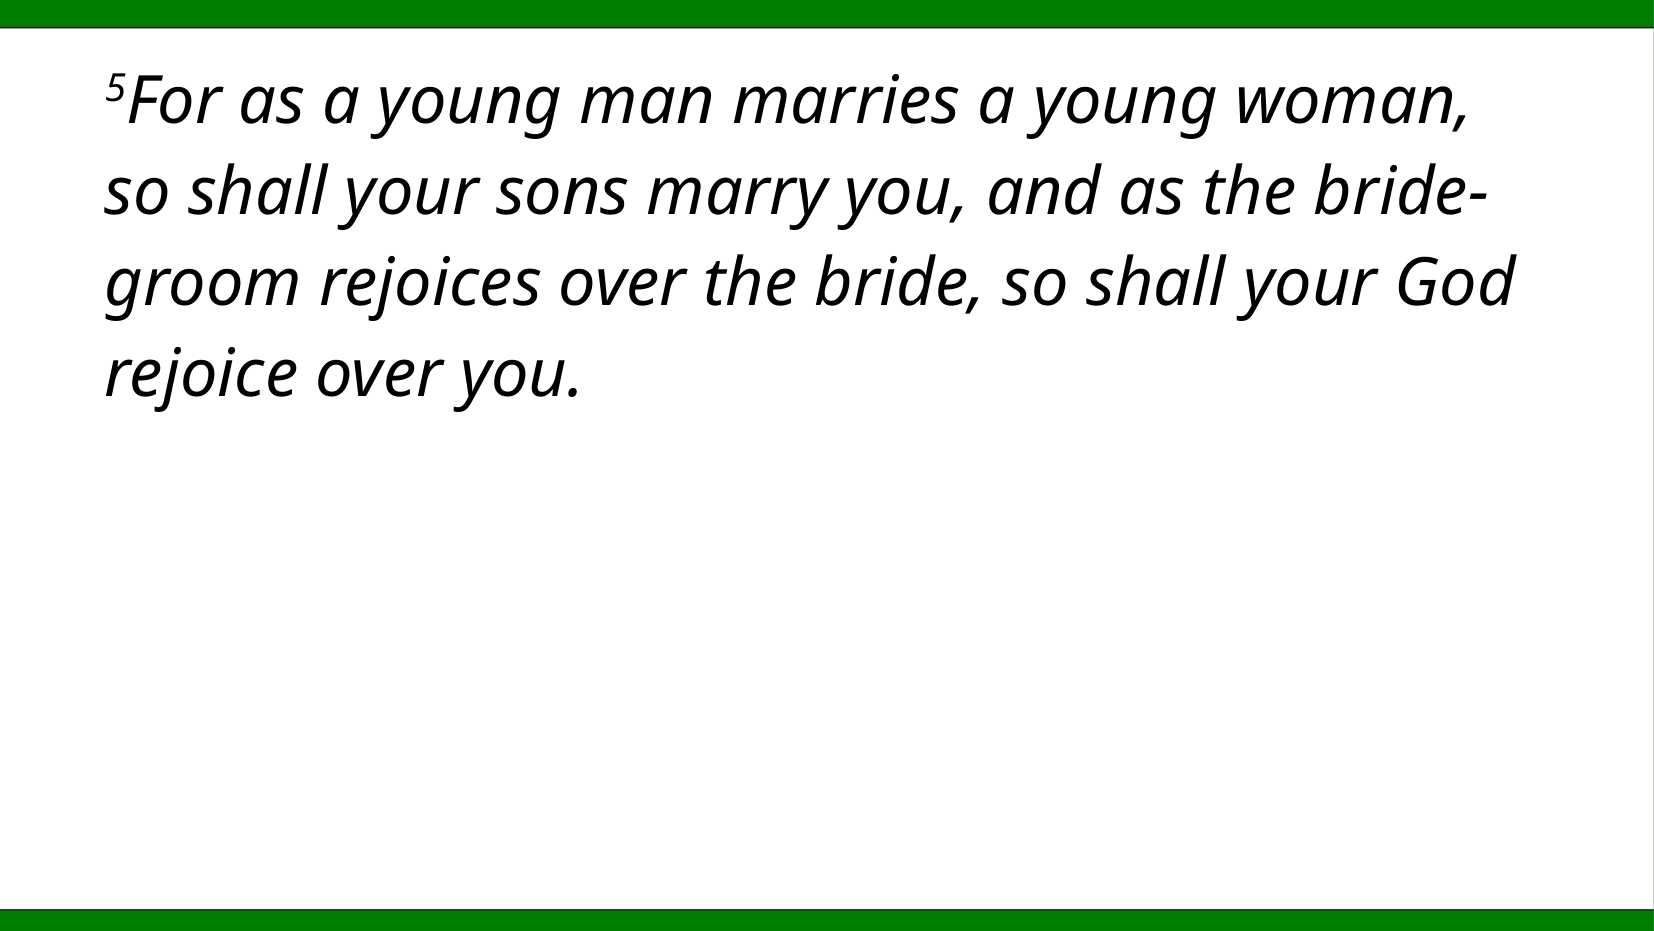

5For as a young man marries a young woman,
so shall your sons marry you, and as the bride-groom rejoices over the bride, so shall your God rejoice over you.